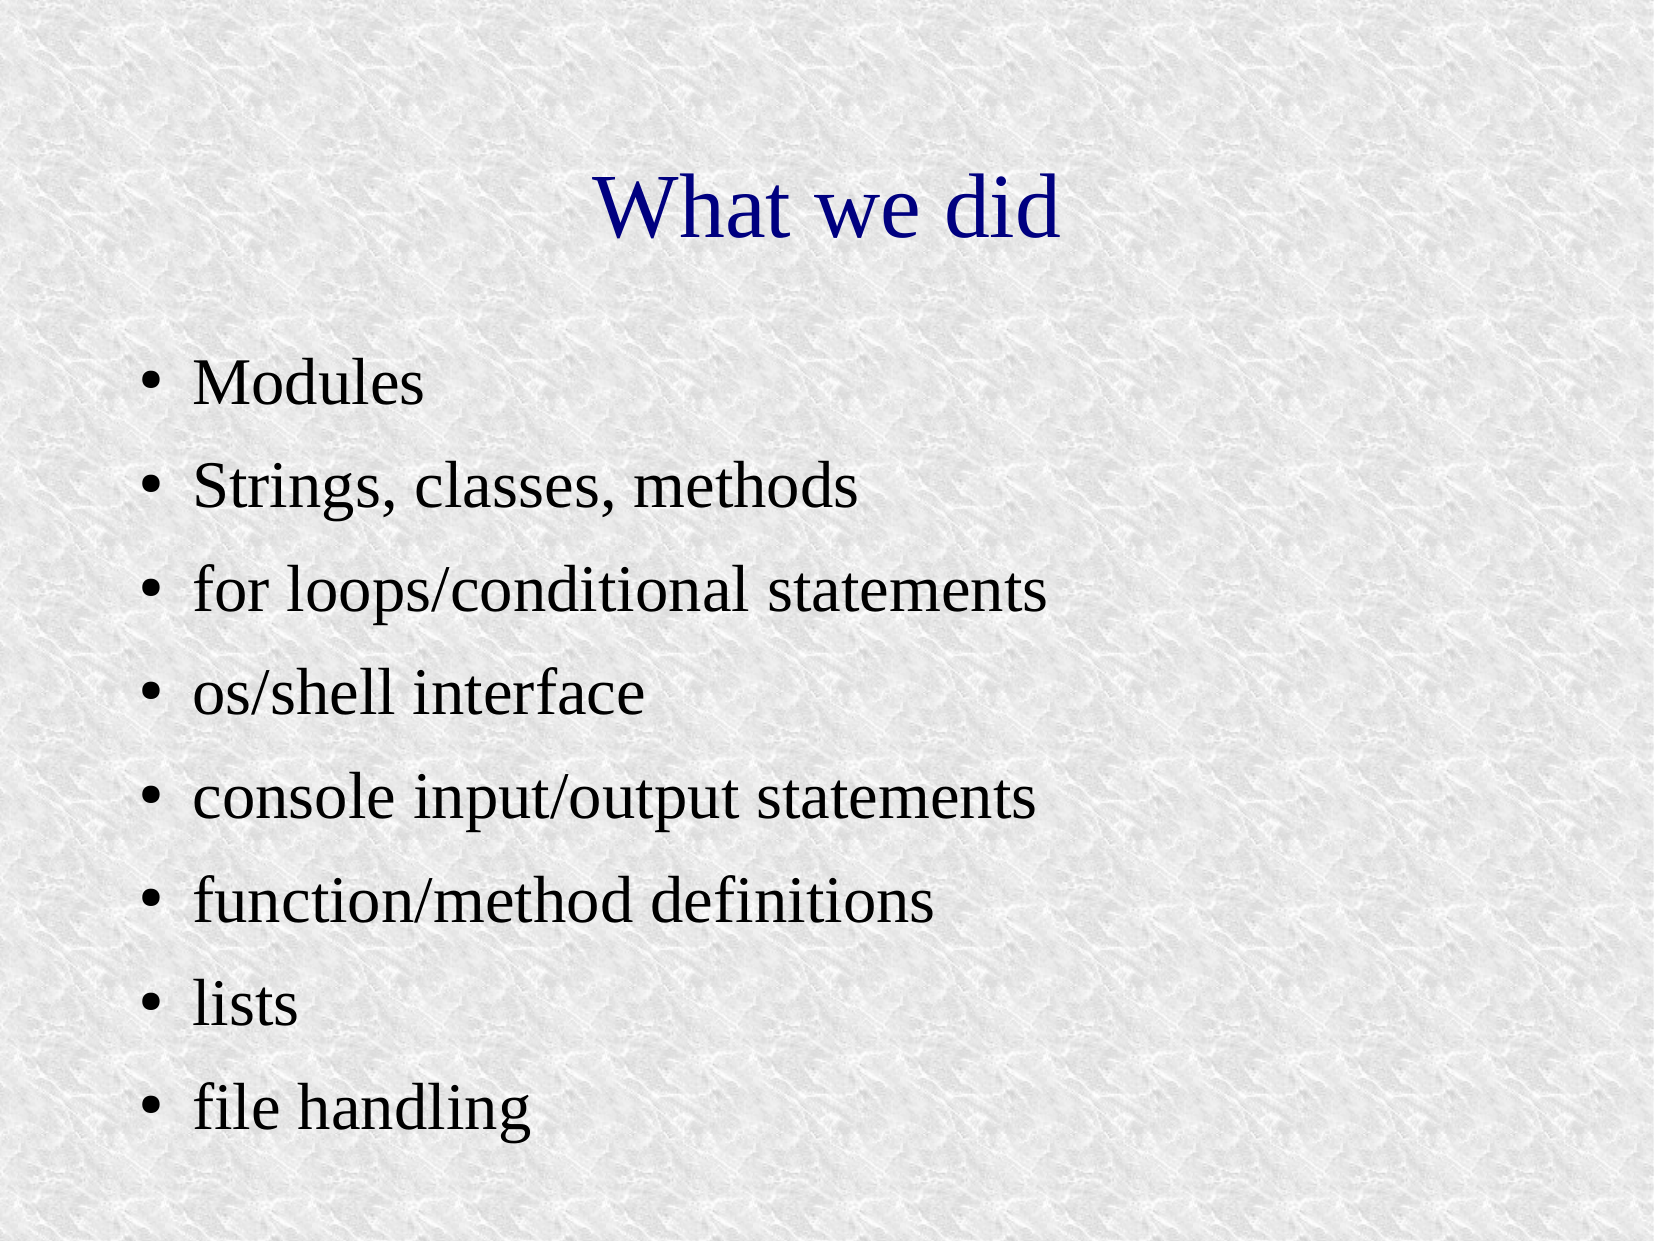

# What we did
Modules
Strings, classes, methods
for loops/conditional statements
os/shell interface
console input/output statements
function/method definitions
lists
file handling